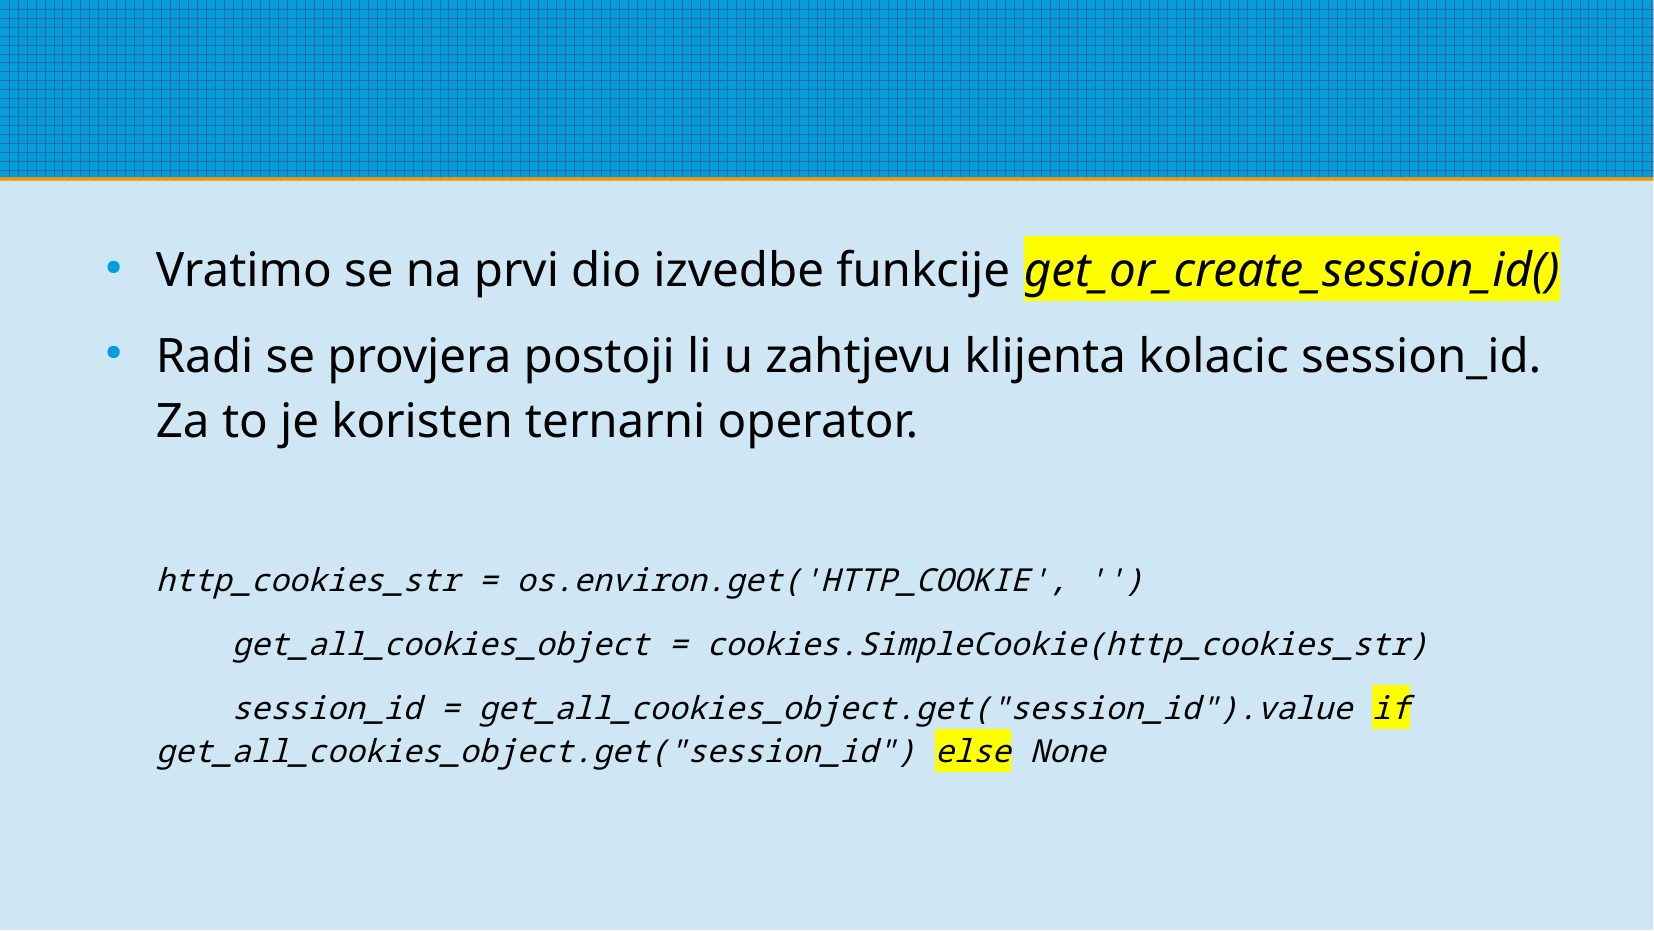

#
Vratimo se na prvi dio izvedbe funkcije get_or_create_session_id()
Radi se provjera postoji li u zahtjevu klijenta kolacic session_id. Za to je koristen ternarni operator.
http_cookies_str = os.environ.get('HTTP_COOKIE', '')
 get_all_cookies_object = cookies.SimpleCookie(http_cookies_str)
 session_id = get_all_cookies_object.get("session_id").value if get_all_cookies_object.get("session_id") else None